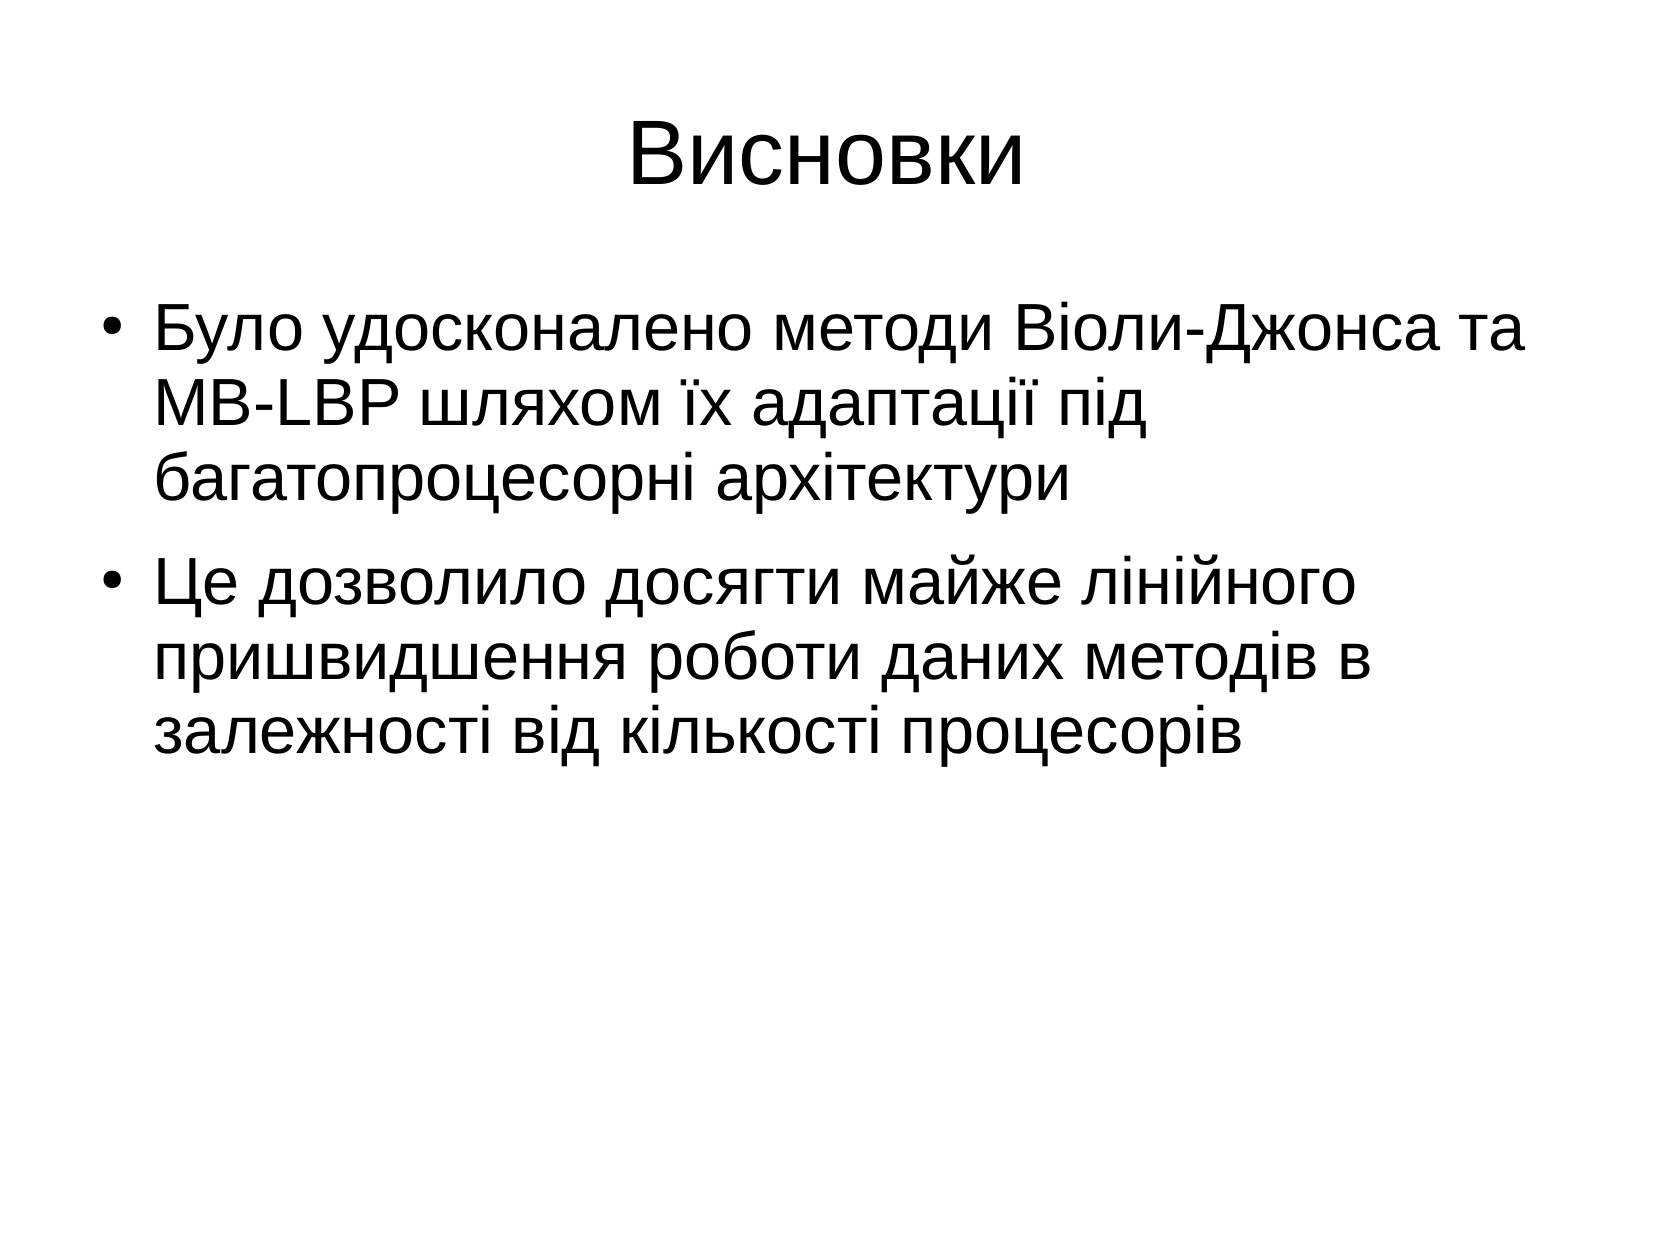

# Висновки
Було удосконалено методи Віоли-Джонса та MB-LBP шляхом їх адаптації під багатопроцесорні архітектури
Це дозволило досягти майже лінійного пришвидшення роботи даних методів в залежності від кількості процесорів